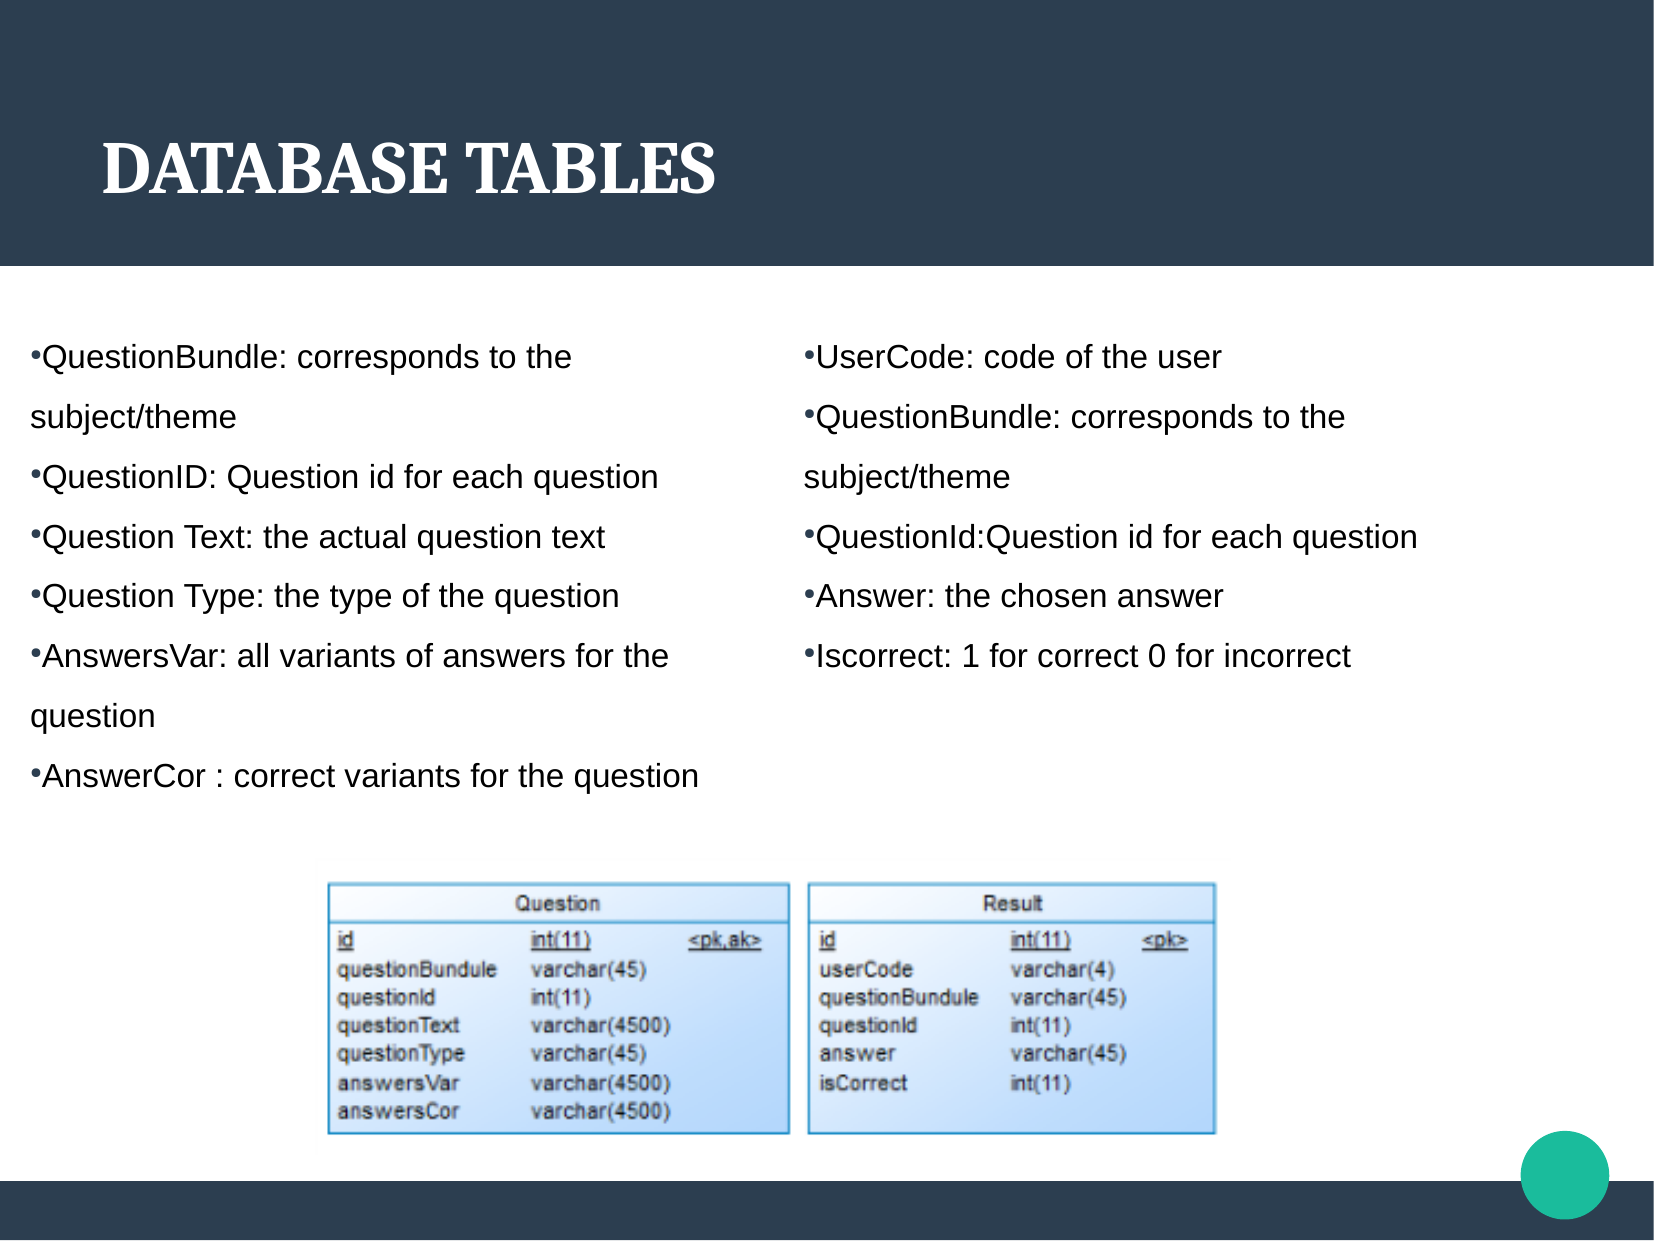

# DATABASE TABLES
QuestionBundle: corresponds to the subject/theme
QuestionID: Question id for each question
Question Text: the actual question text
Question Type: the type of the question
AnswersVar: all variants of answers for the question
AnswerCor : correct variants for the question
UserCode: code of the user
QuestionBundle: corresponds to the subject/theme
QuestionId:Question id for each question
Answer: the chosen answer
Iscorrect: 1 for correct 0 for incorrect